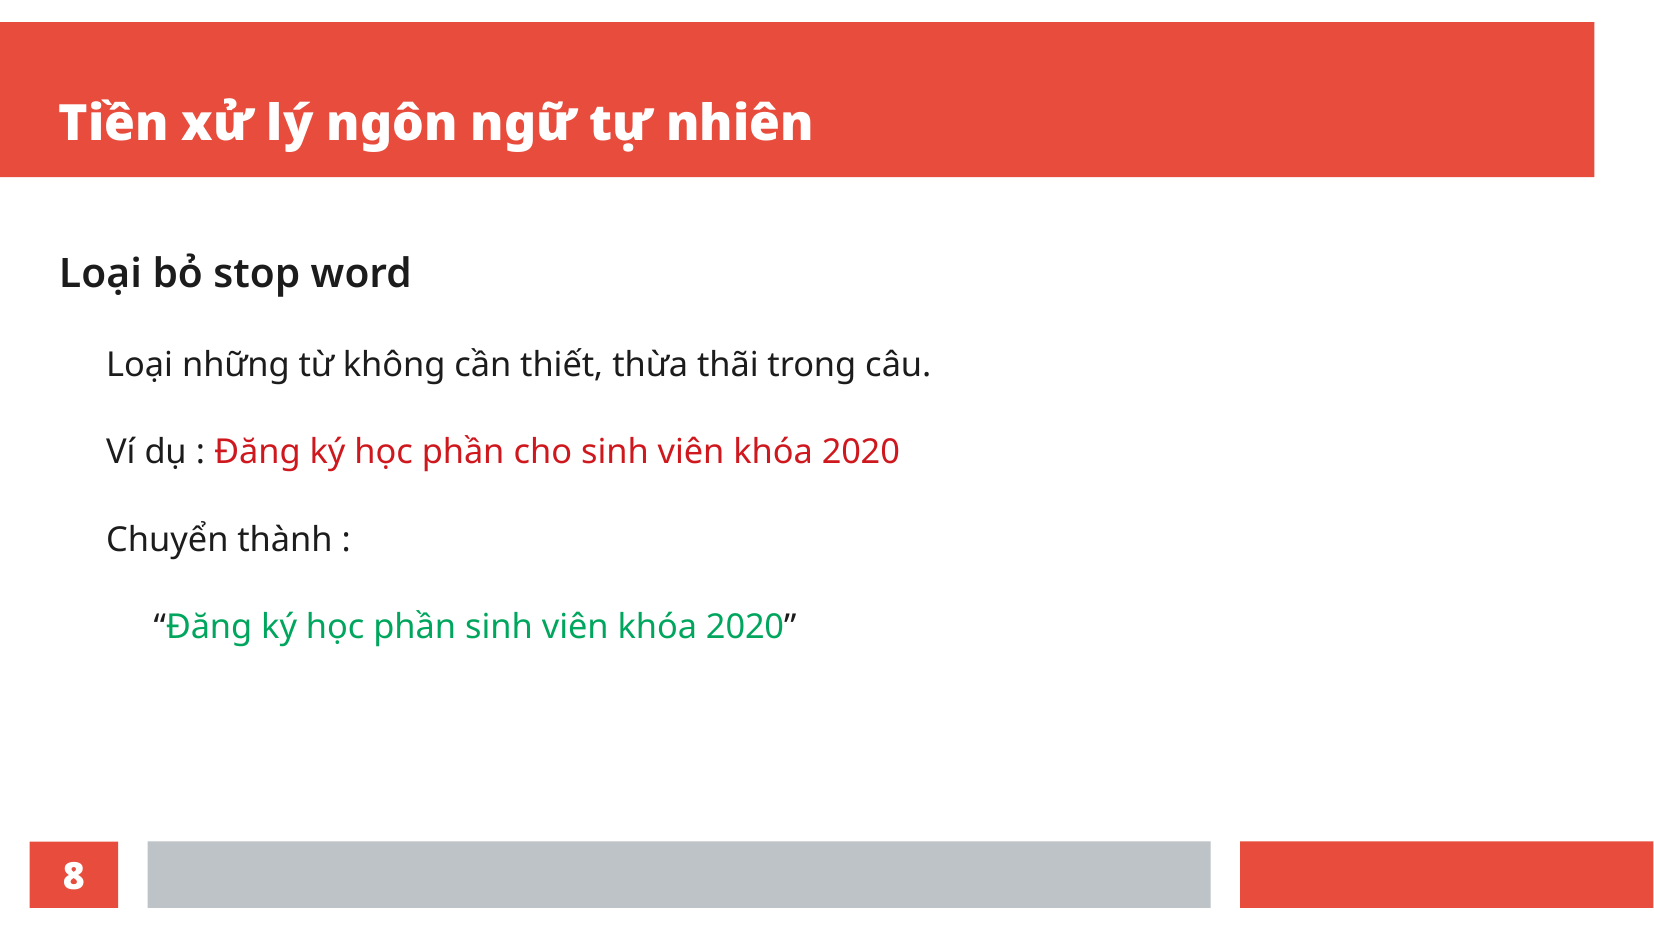

# Tiền xử lý ngôn ngữ tự nhiên
Loại bỏ stop word
Loại những từ không cần thiết, thừa thãi trong câu.
Ví dụ : Đăng ký học phần cho sinh viên khóa 2020
Chuyển thành :
“Đăng ký học phần sinh viên khóa 2020”
8